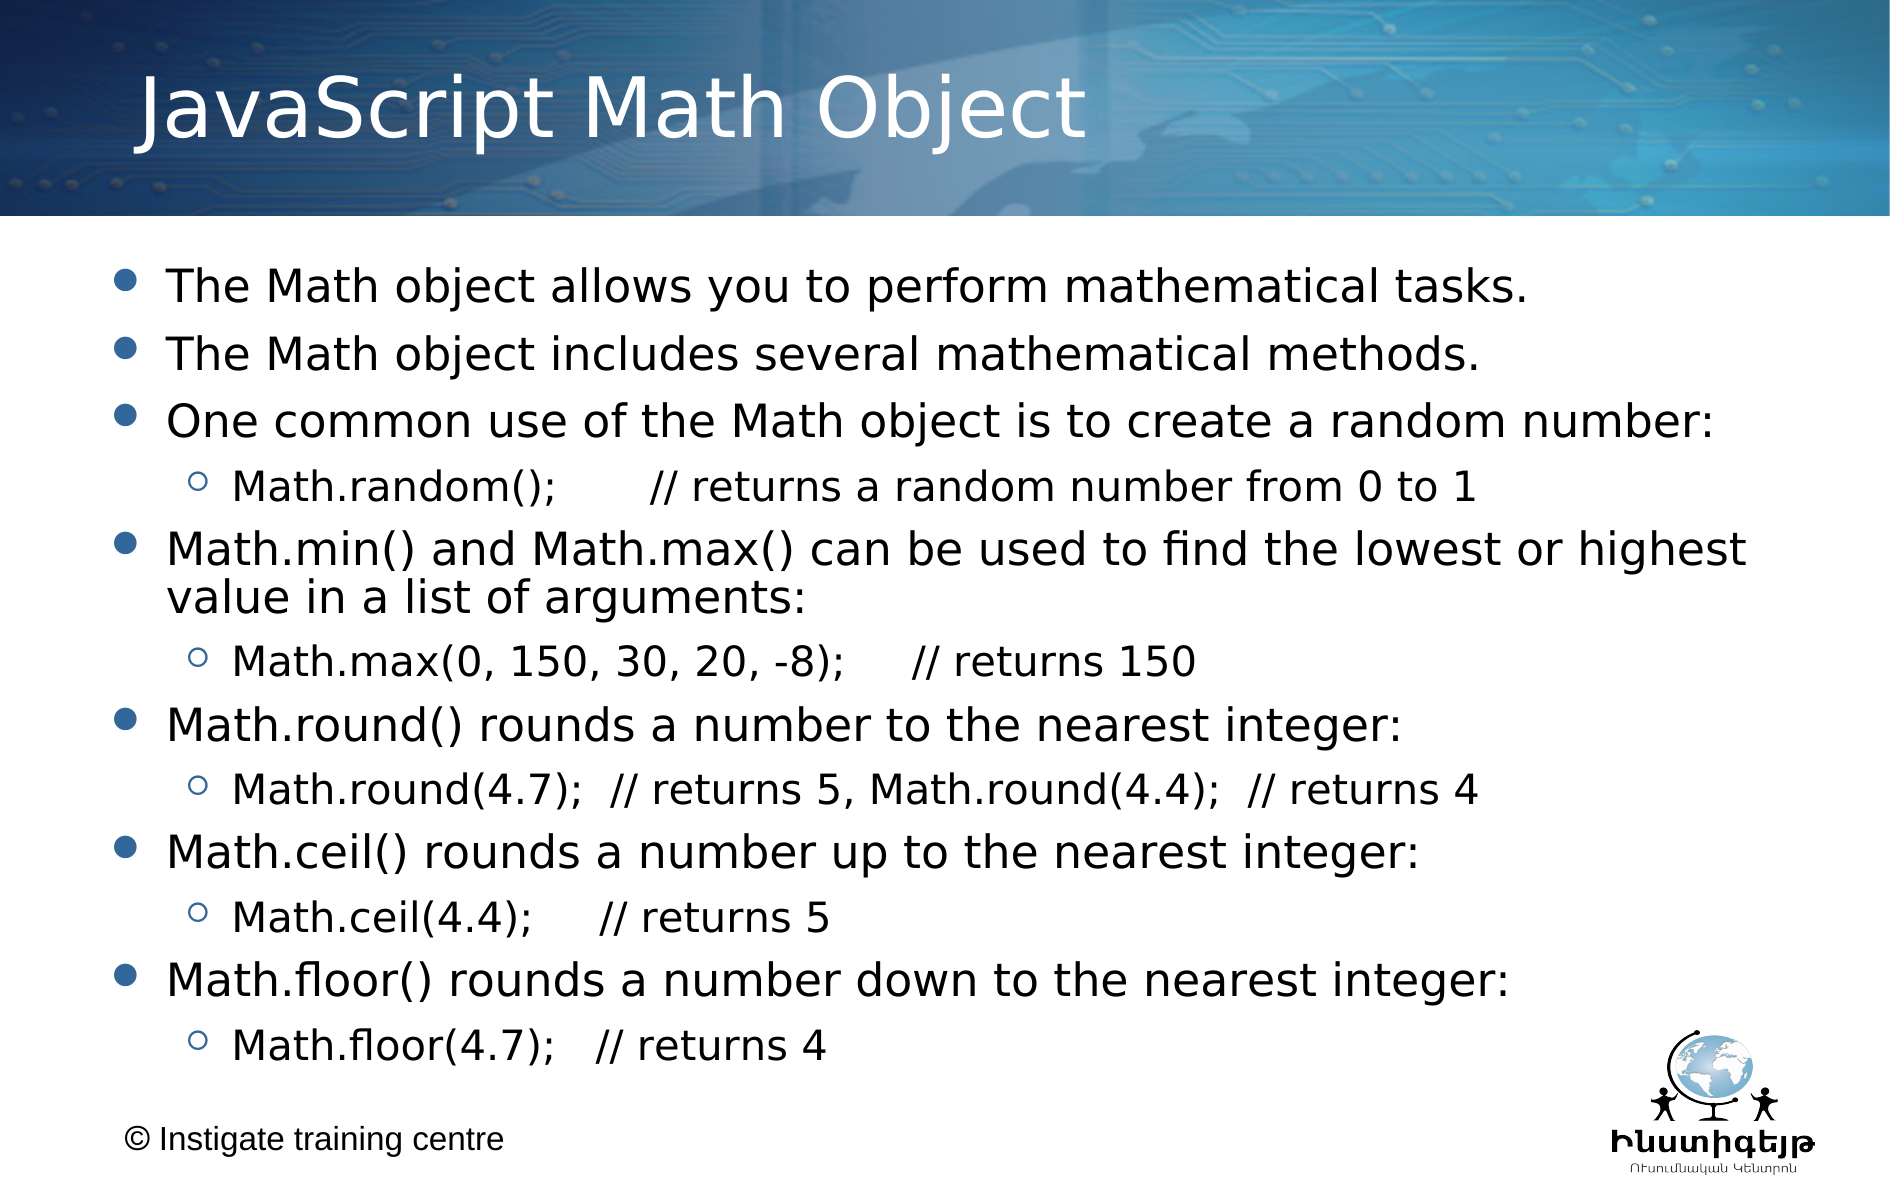

JavaScript Math Object
# The Math object allows you to perform mathematical tasks.
The Math object includes several mathematical methods.
One common use of the Math object is to create a random number:
Math.random(); // returns a random number from 0 to 1
Math.min() and Math.max() can be used to find the lowest or highest value in a list of arguments:
Math.max(0, 150, 30, 20, -8); // returns 150
Math.round() rounds a number to the nearest integer:
Math.round(4.7); // returns 5, Math.round(4.4); // returns 4
Math.ceil() rounds a number up to the nearest integer:
Math.ceil(4.4); // returns 5
Math.floor() rounds a number down to the nearest integer:
Math.floor(4.7); // returns 4